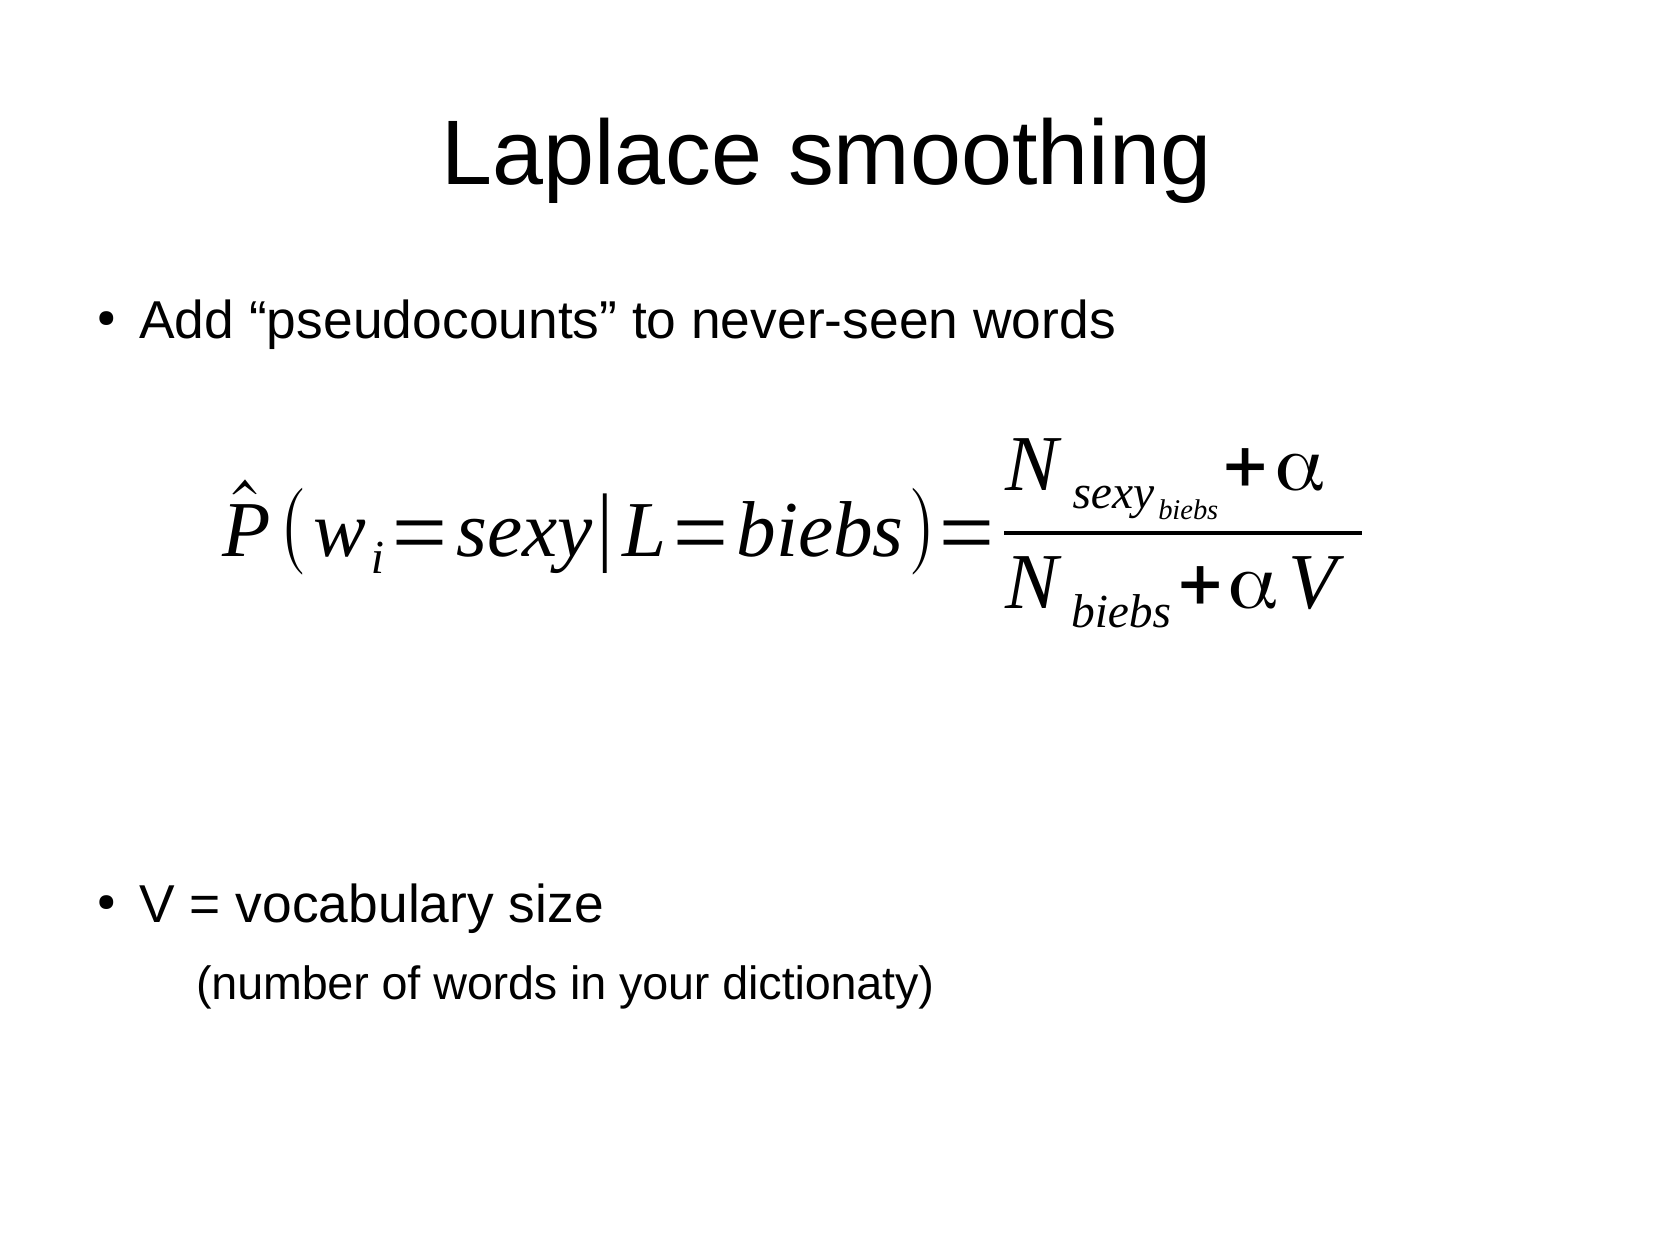

# Laplace smoothing
Add “pseudocounts” to never-seen words
V = vocabulary size
(number of words in your dictionaty)